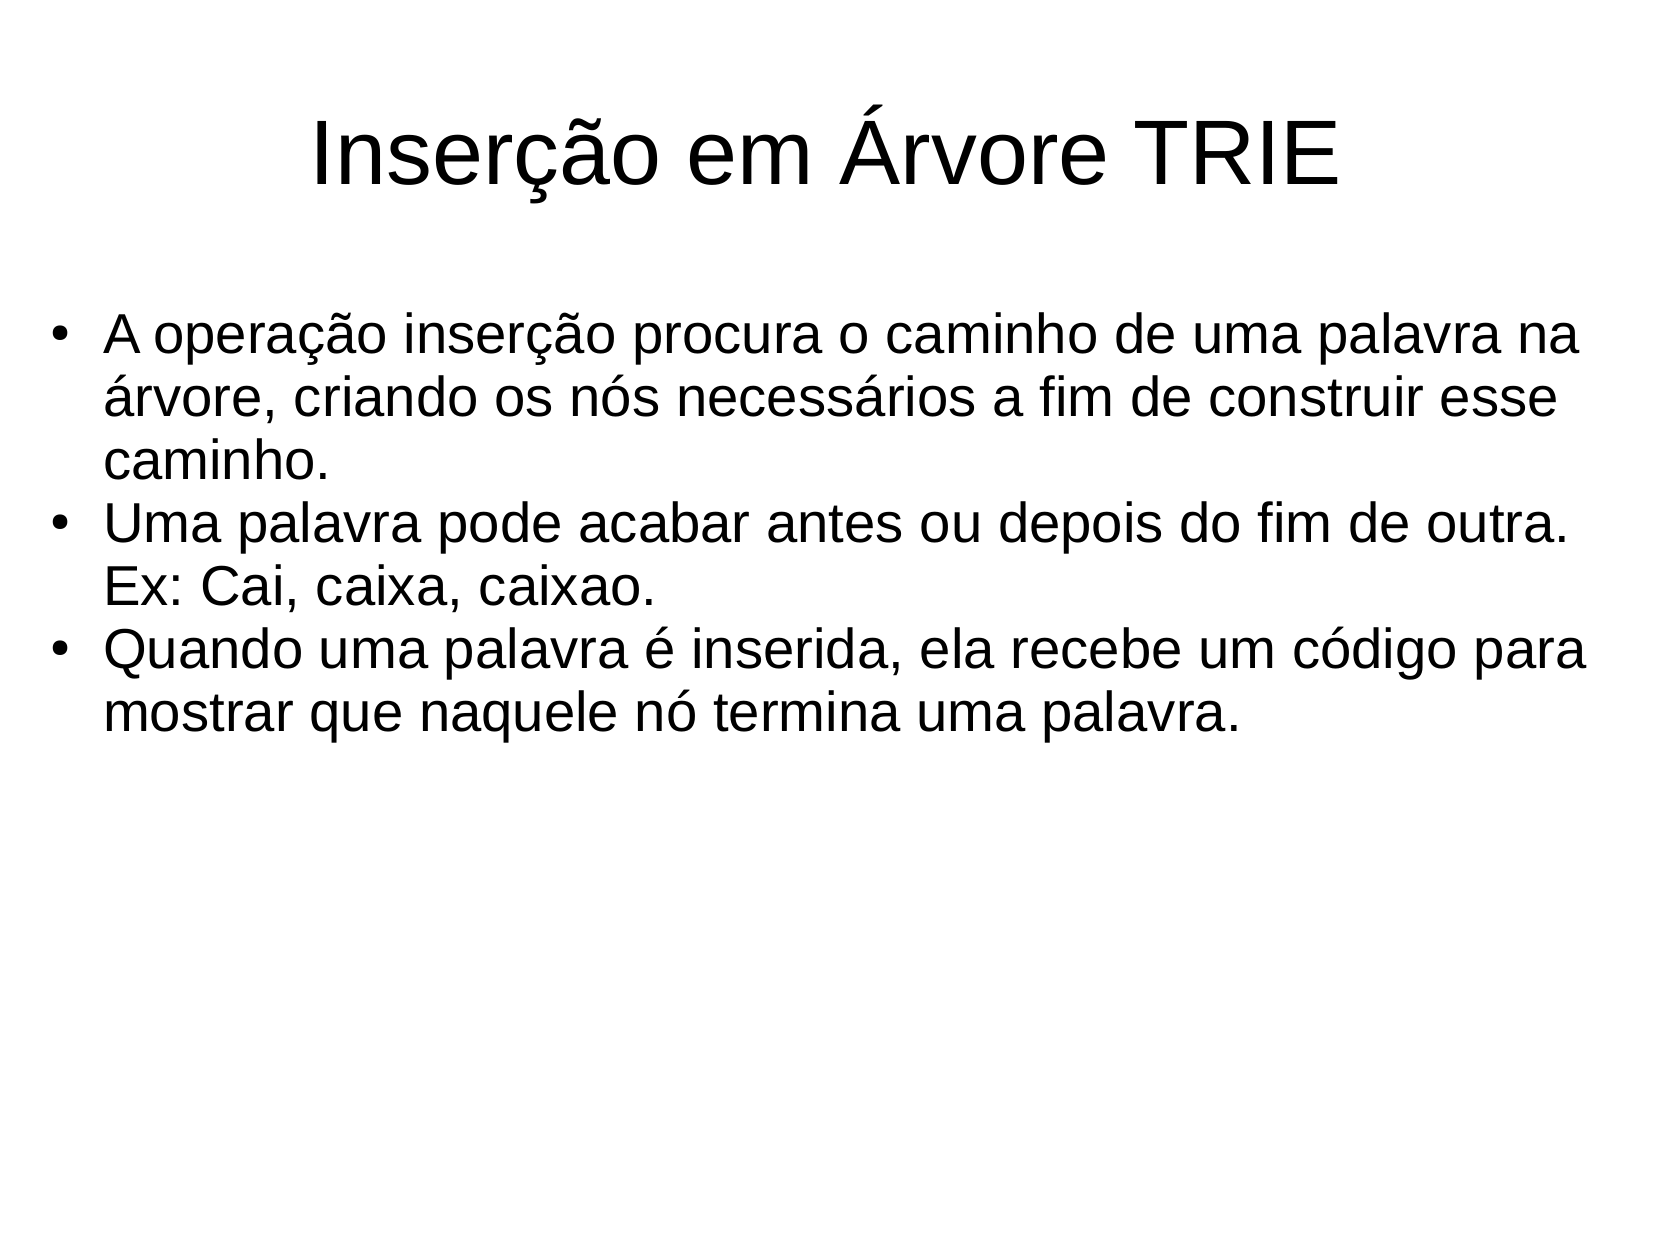

# Inserção em Árvore TRIE
A operação inserção procura o caminho de uma palavra na árvore, criando os nós necessários a fim de construir esse caminho.
Uma palavra pode acabar antes ou depois do fim de outra.
Ex: Cai, caixa, caixao.
Quando uma palavra é inserida, ela recebe um código para mostrar que naquele nó termina uma palavra.